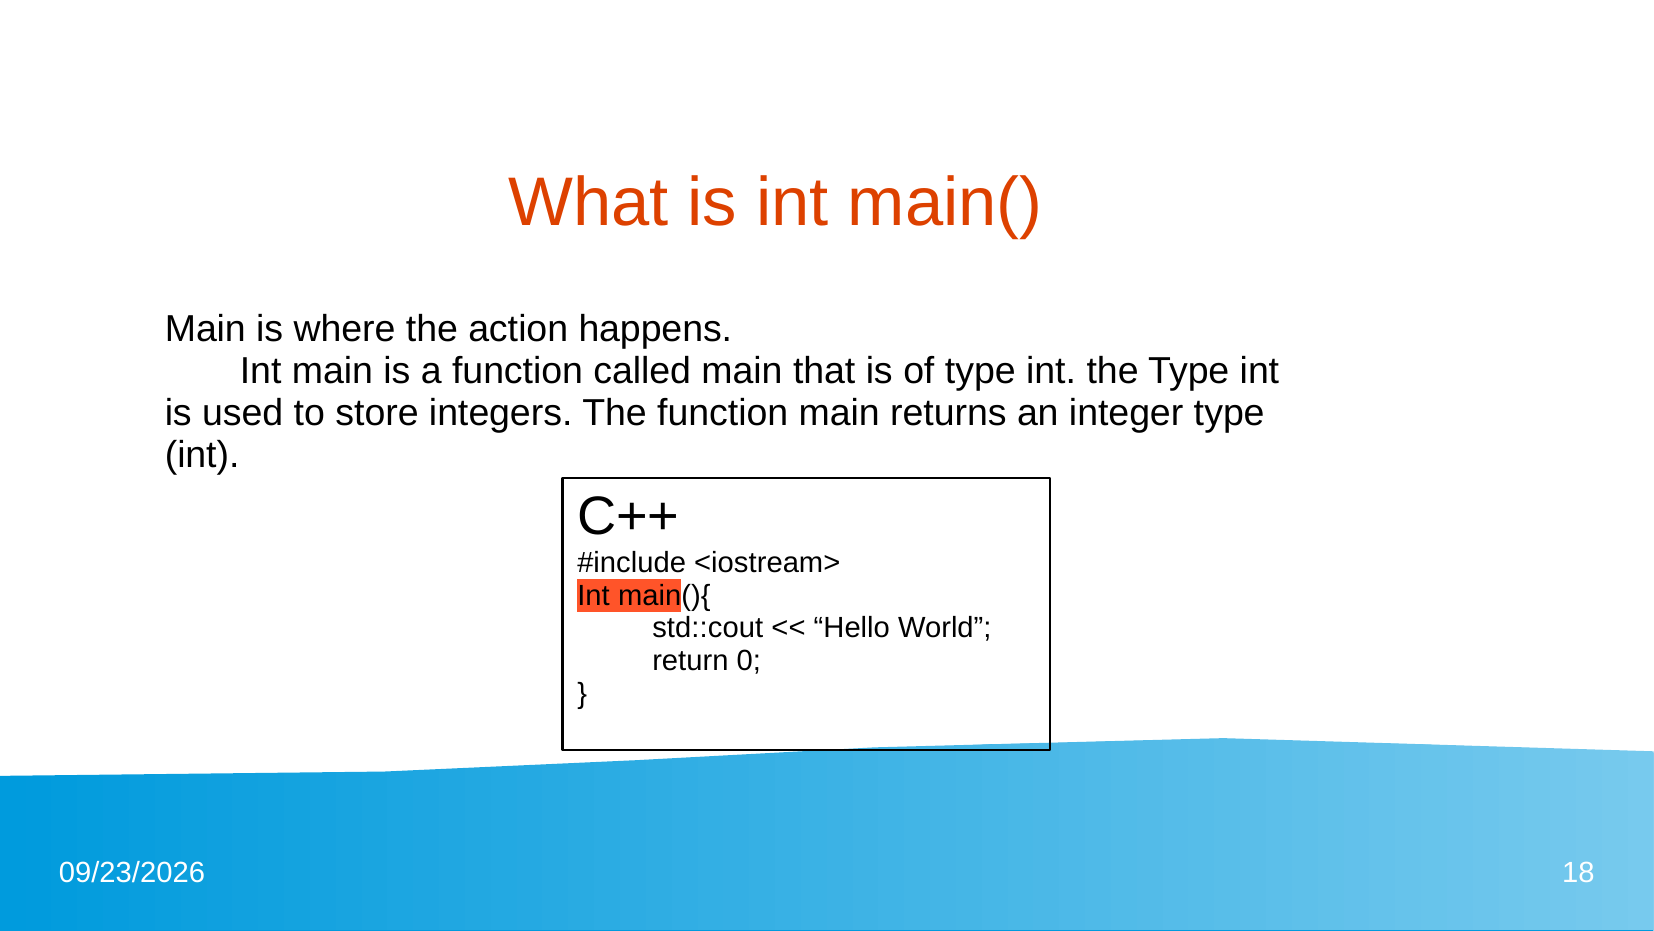

# What is int main()
Main is where the action happens.
	Int main is a function called main that is of type int. the Type int is used to store integers. The function main returns an integer type (int).
C++
#include <iostream>
Int main(){
	std::cout << “Hello World”;
	return 0;
}